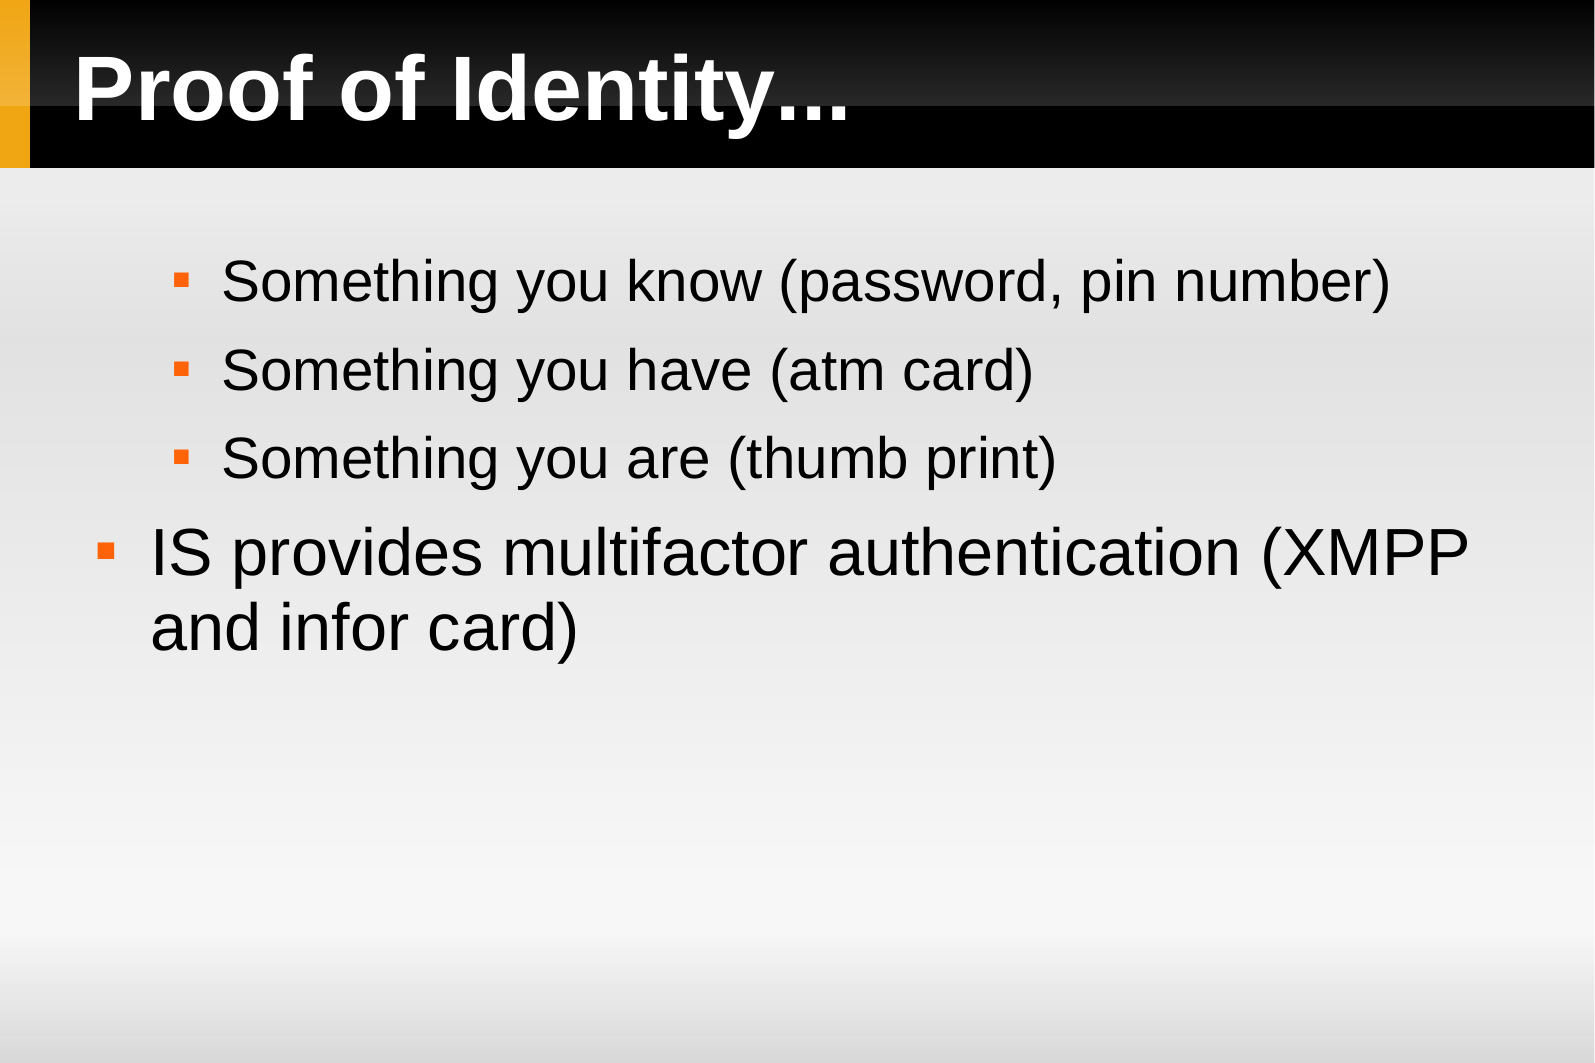

# Proof of Identity...
Something you know (password, pin number)
Something you have (atm card)
Something you are (thumb print)
IS provides multifactor authentication (XMPP and infor card)